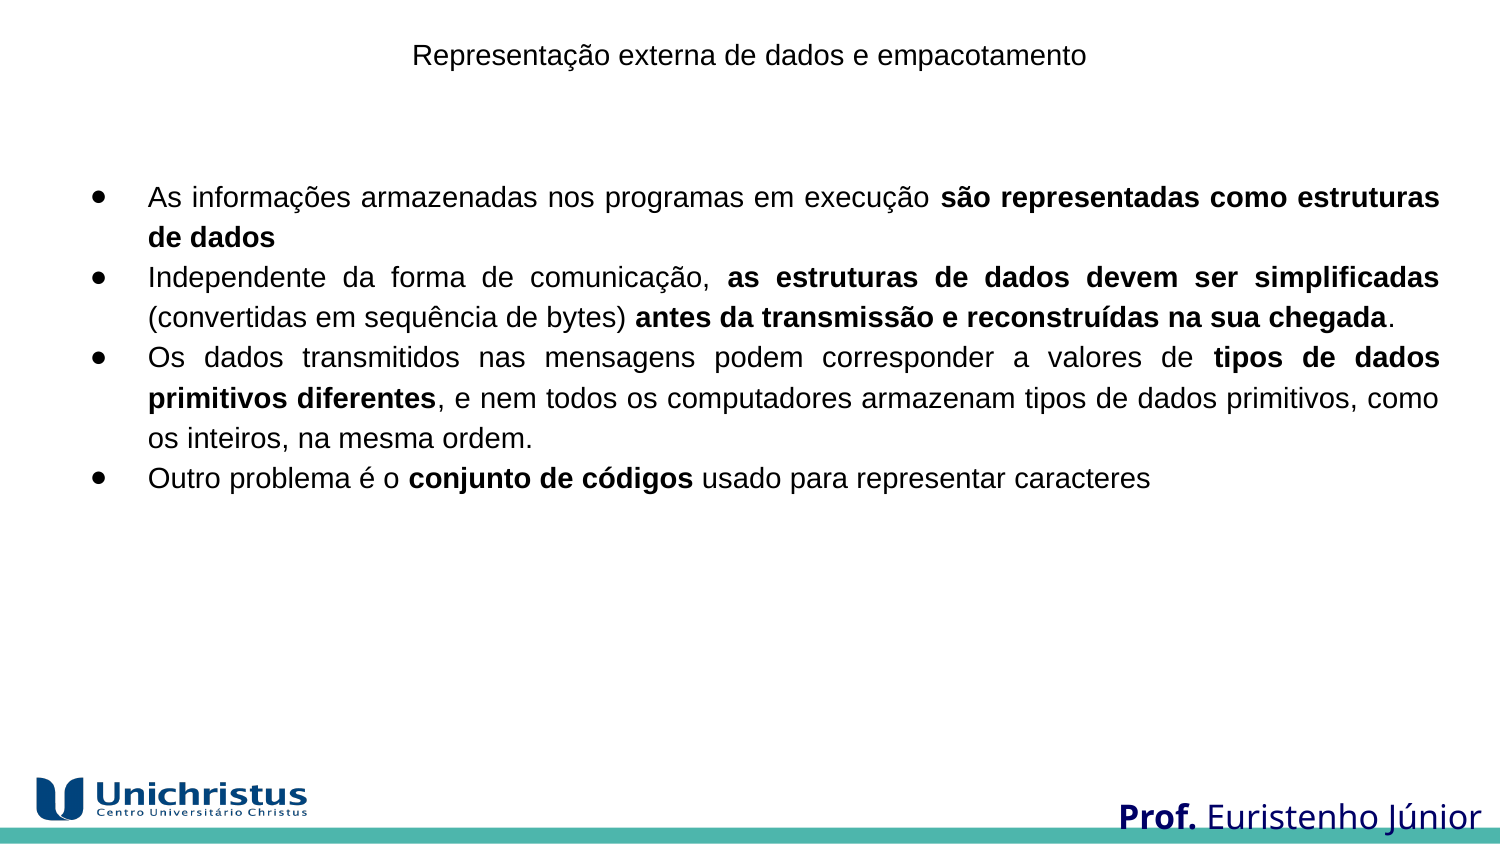

# Representação externa de dados e empacotamento
As informações armazenadas nos programas em execução são representadas como estruturas de dados
Independente da forma de comunicação, as estruturas de dados devem ser simplificadas (convertidas em sequência de bytes) antes da transmissão e reconstruídas na sua chegada.
Os dados transmitidos nas mensagens podem corresponder a valores de tipos de dados primitivos diferentes, e nem todos os computadores armazenam tipos de dados primitivos, como os inteiros, na mesma ordem.
Outro problema é o conjunto de códigos usado para representar caracteres